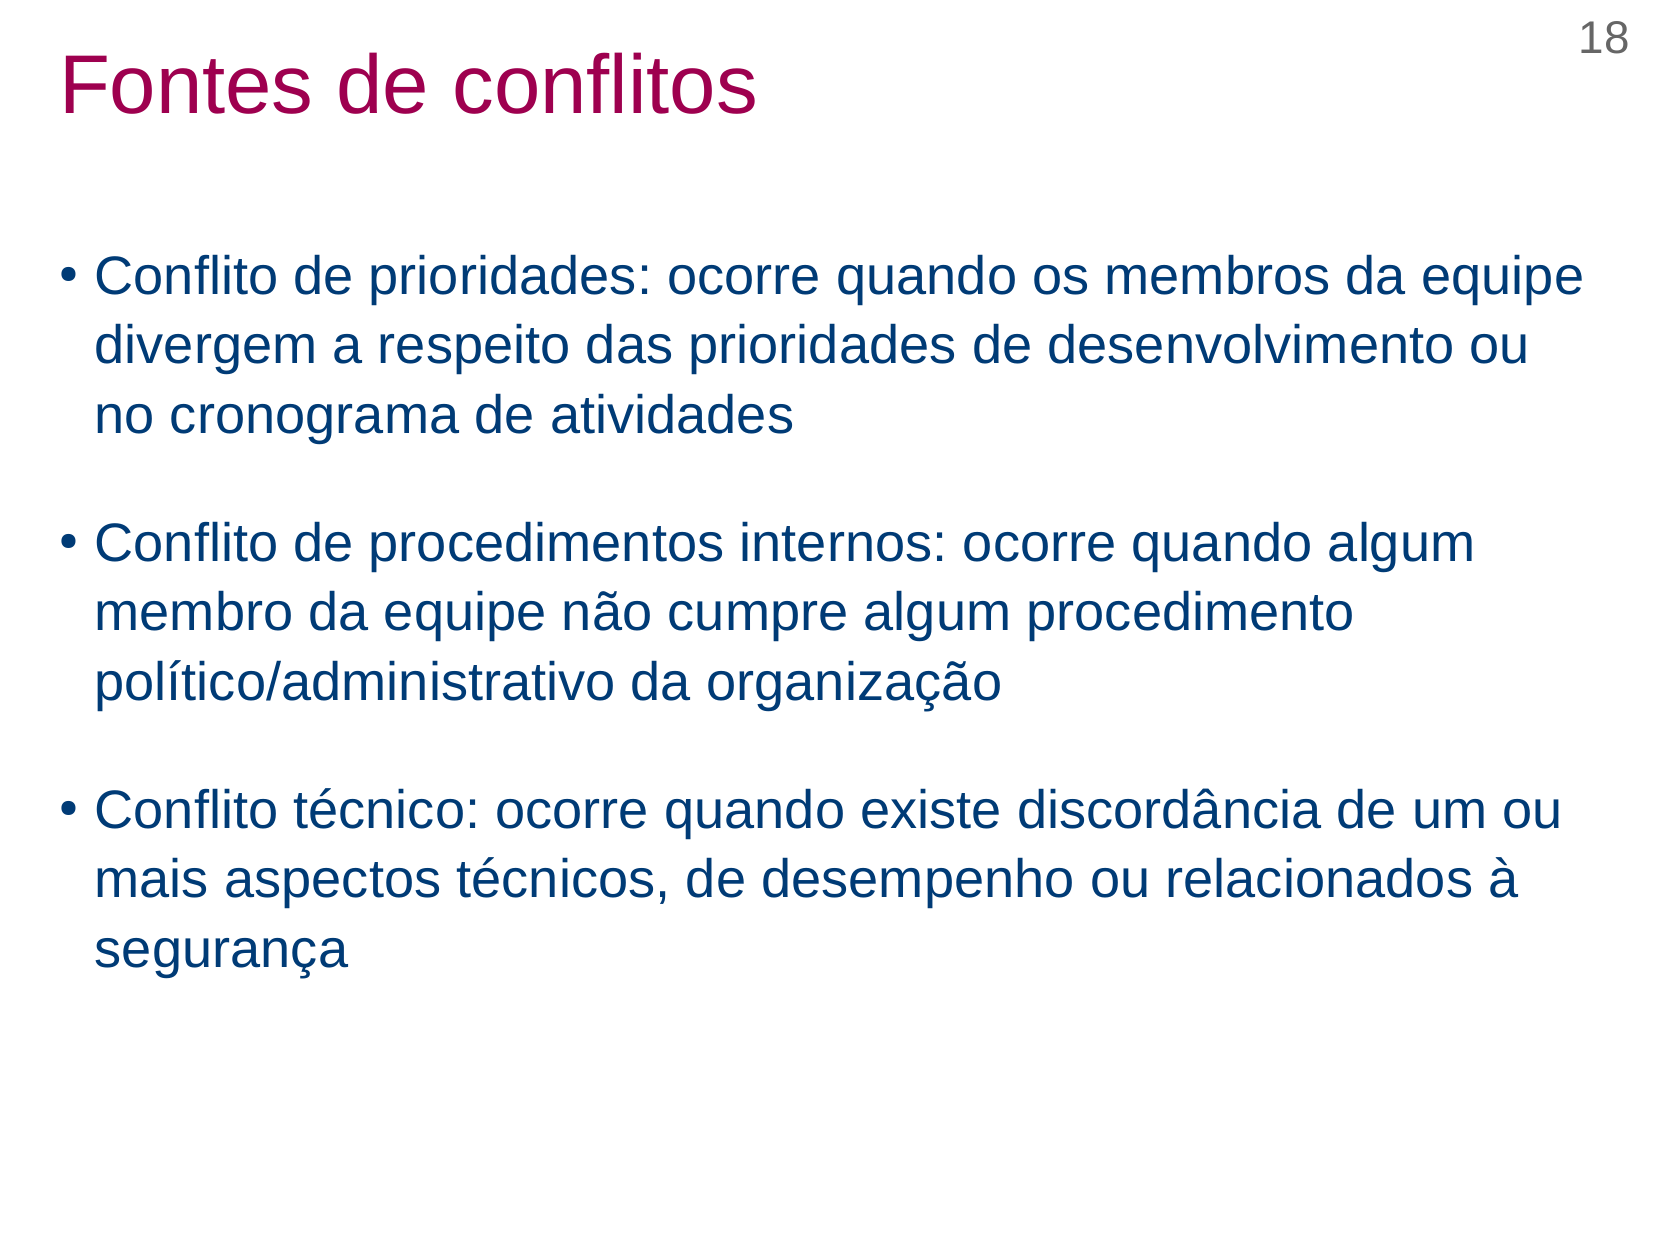

18
# Fontes de conflitos
Conflito de prioridades: ocorre quando os membros da equipe divergem a respeito das prioridades de desenvolvimento ou no cronograma de atividades
Conflito de procedimentos internos: ocorre quando algum membro da equipe não cumpre algum procedimento político/administrativo da organização
Conflito técnico: ocorre quando existe discordância de um ou mais aspectos técnicos, de desempenho ou relacionados à segurança